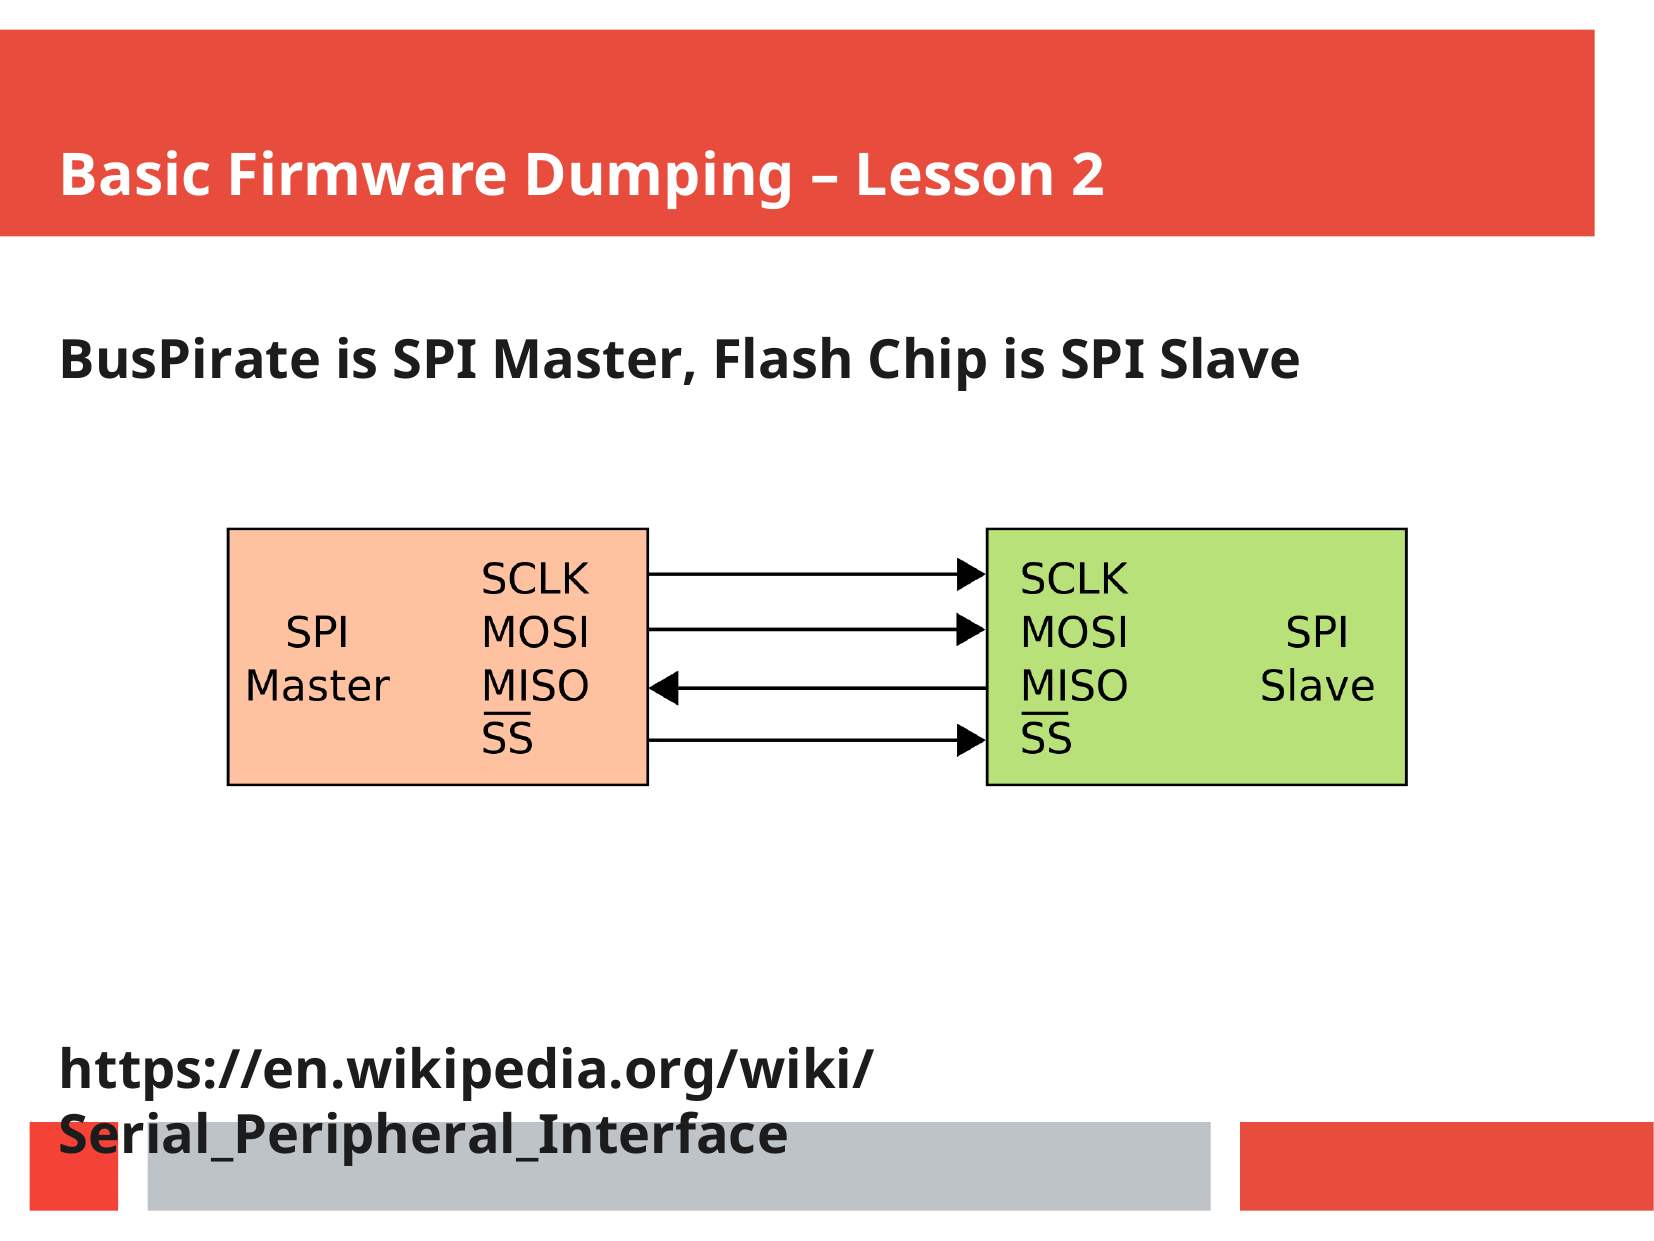

Basic Firmware Dumping – Lesson 2
BusPirate is SPI Master, Flash Chip is SPI Slave
https://en.wikipedia.org/wiki/Serial_Peripheral_Interface